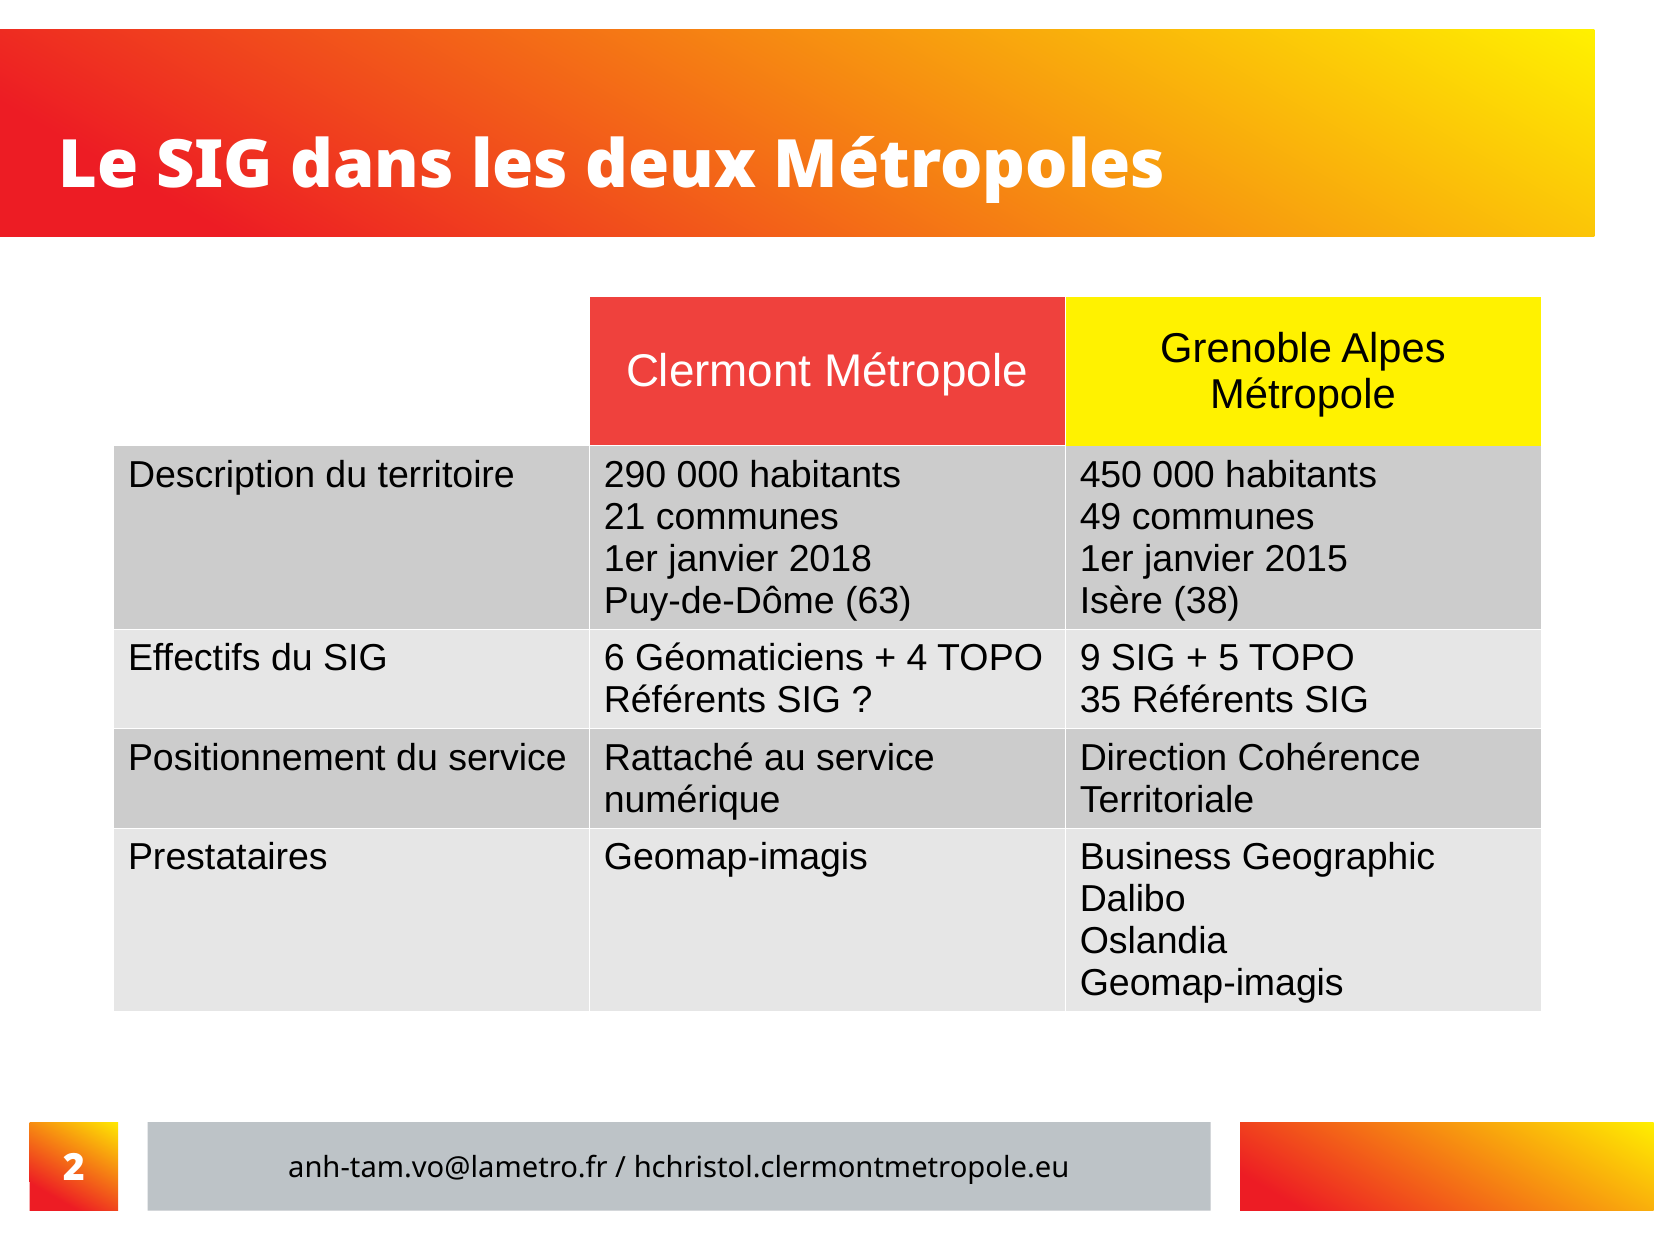

# Le SIG dans les deux Métropoles
| | Clermont Métropole | Grenoble Alpes Métropole |
| --- | --- | --- |
| Description du territoire | 290 000 habitants 21 communes 1er janvier 2018 Puy-de-Dôme (63) | 450 000 habitants 49 communes 1er janvier 2015 Isère (38) |
| Effectifs du SIG | 6 Géomaticiens + 4 TOPO Référents SIG ? | 9 SIG + 5 TOPO 35 Référents SIG |
| Positionnement du service | Rattaché au service numérique | Direction Cohérence Territoriale |
| Prestataires | Geomap-imagis | Business Geographic Dalibo Oslandia Geomap-imagis |
2
| | | |
| --- | --- | --- |
| | | |
| | | |
| | | |